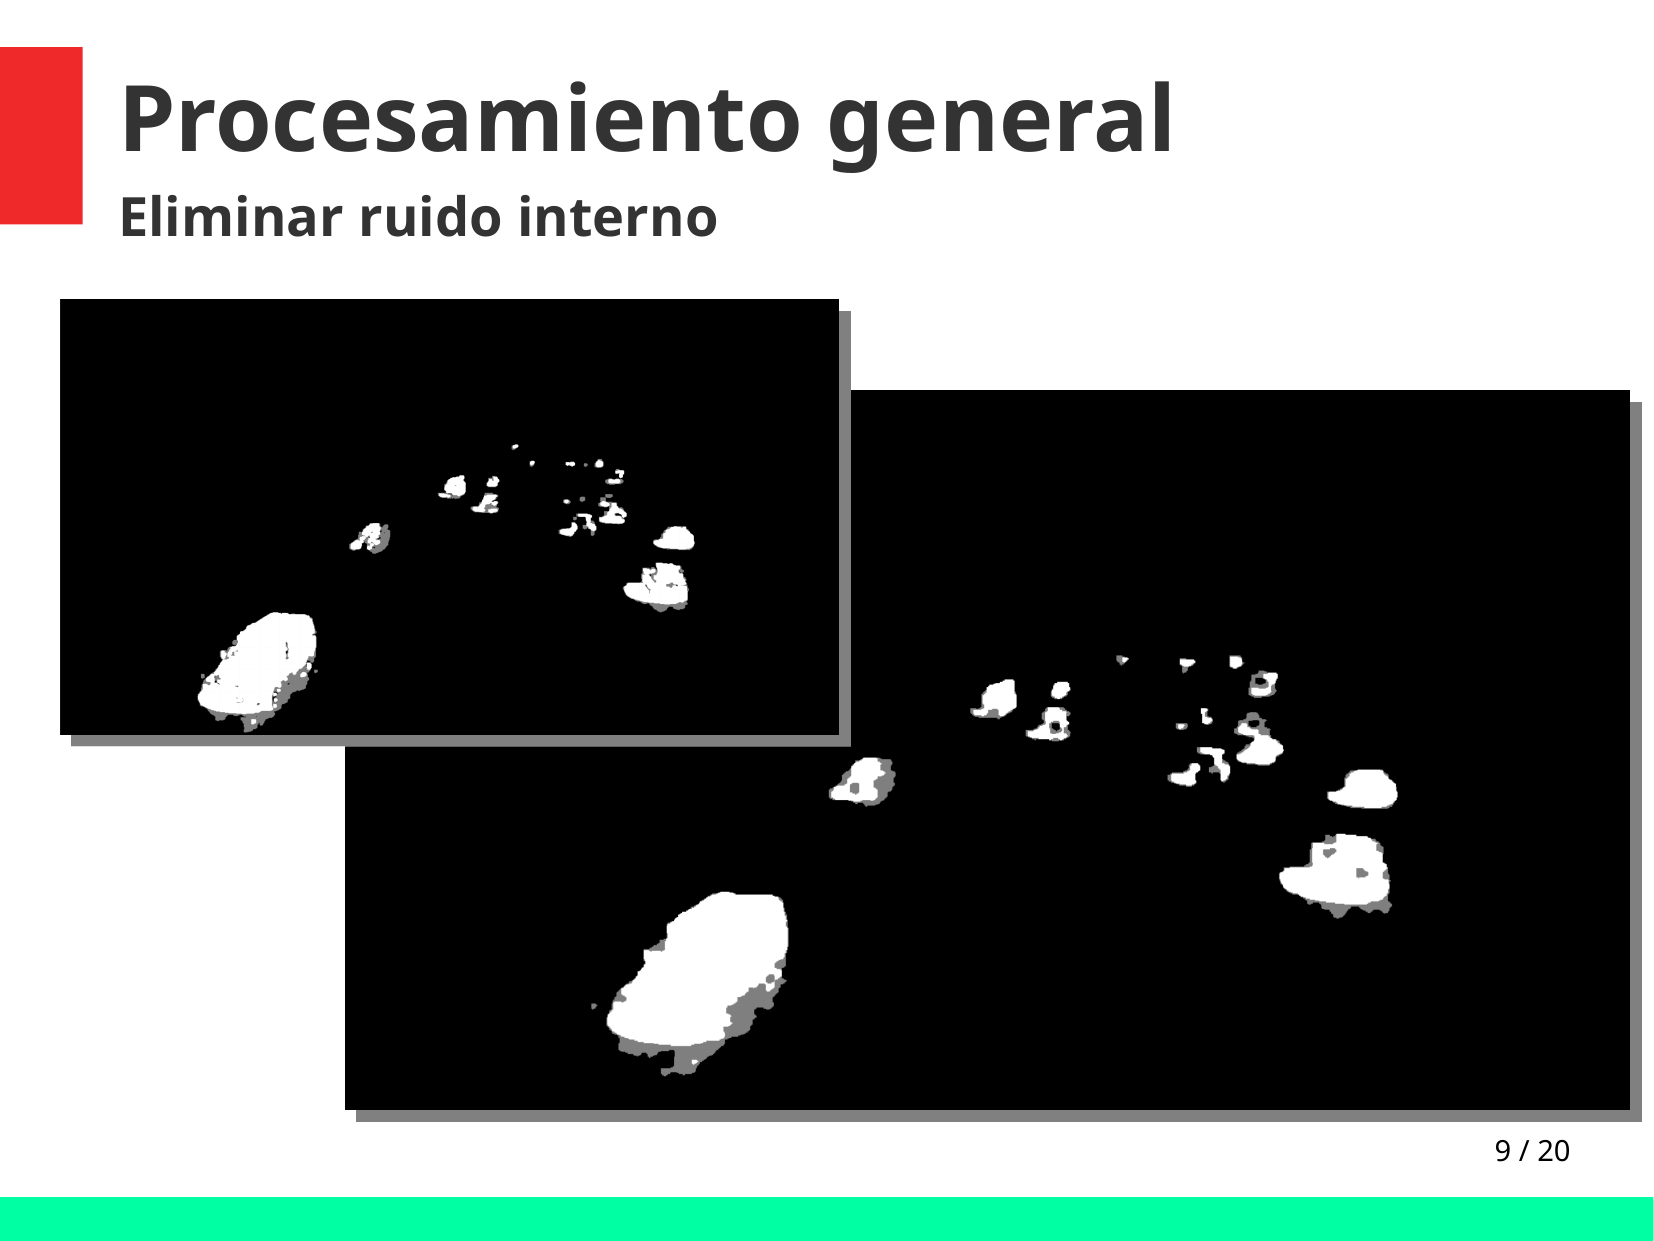

# Procesamiento general Eliminar ruido interno
9